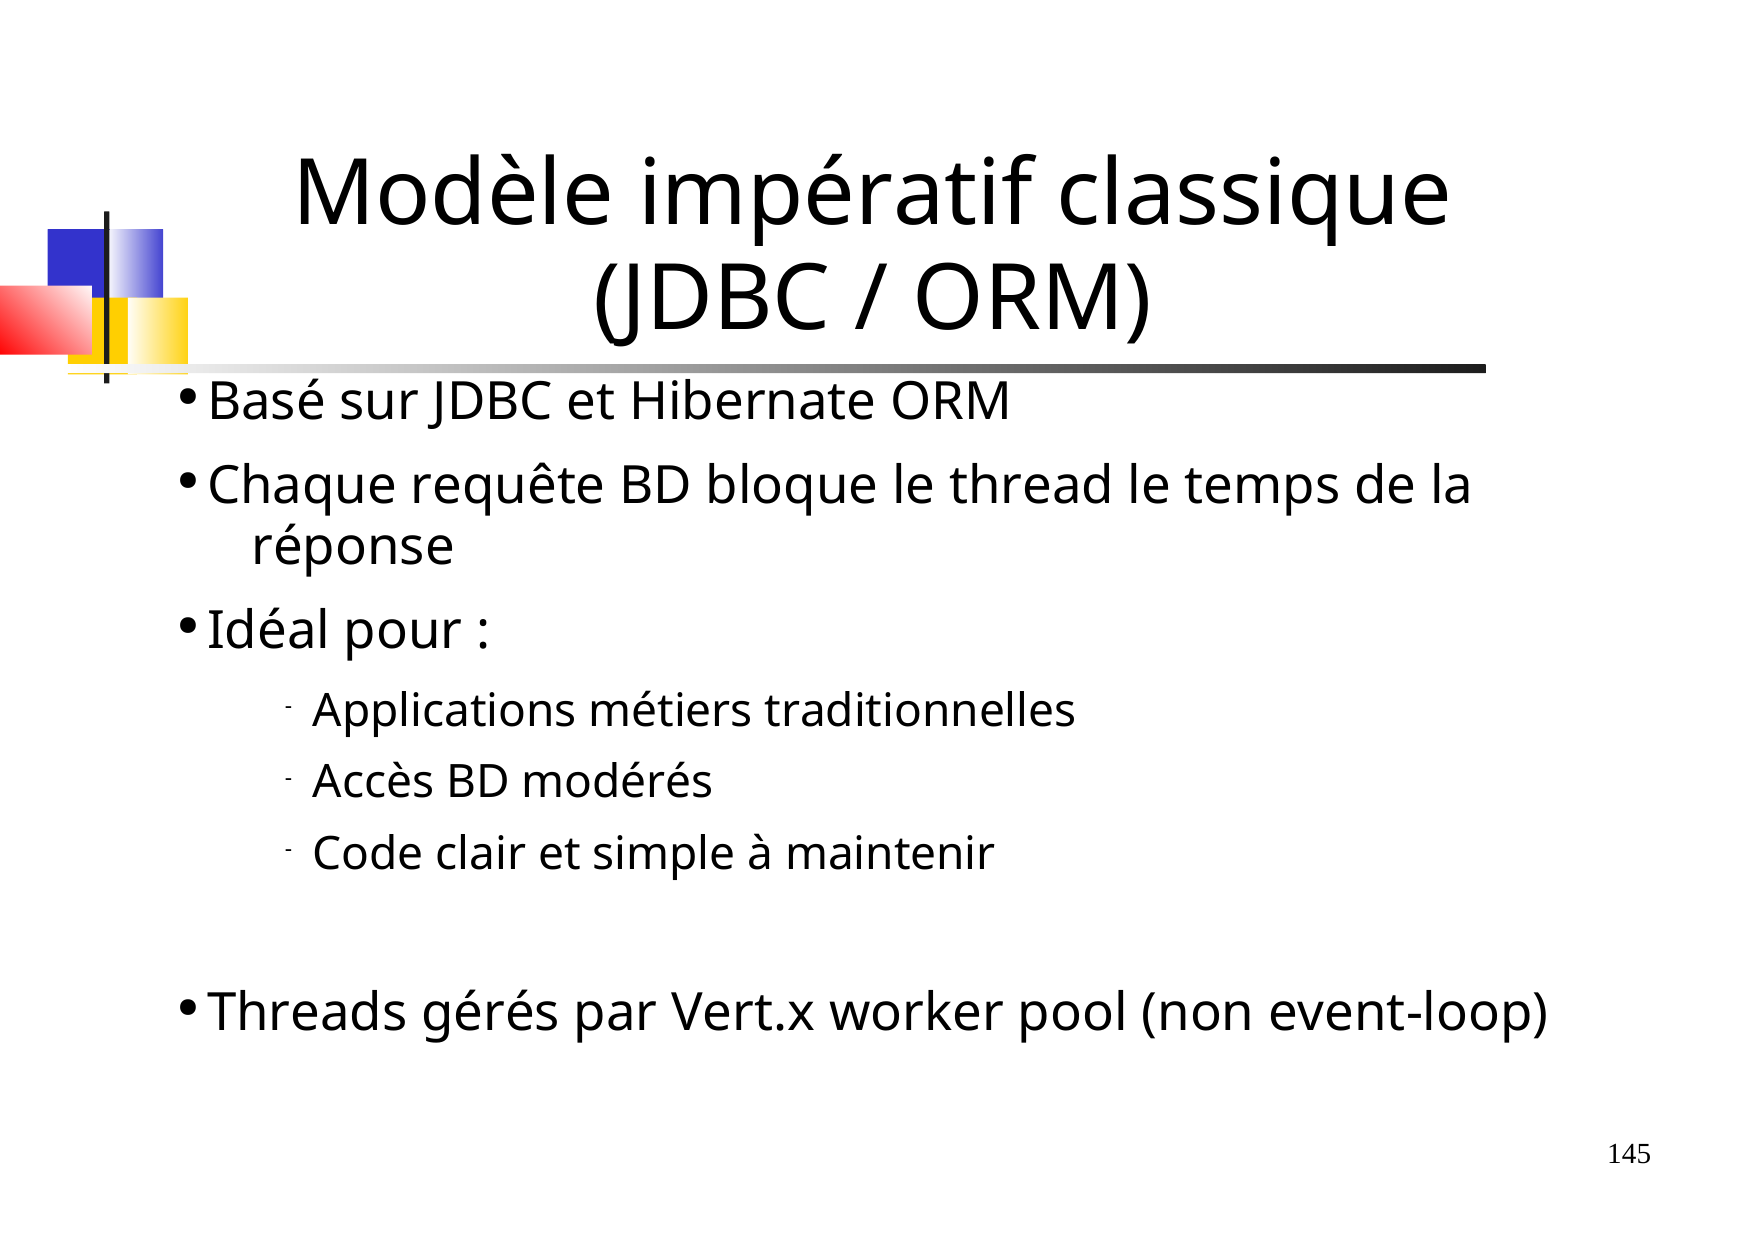

# Modèle impératif classique (JDBC / ORM)
Basé sur JDBC et Hibernate ORM
Chaque requête BD bloque le thread le temps de la réponse
Idéal pour :
Applications métiers traditionnelles
Accès BD modérés
Code clair et simple à maintenir
Threads gérés par Vert.x worker pool (non event-loop)